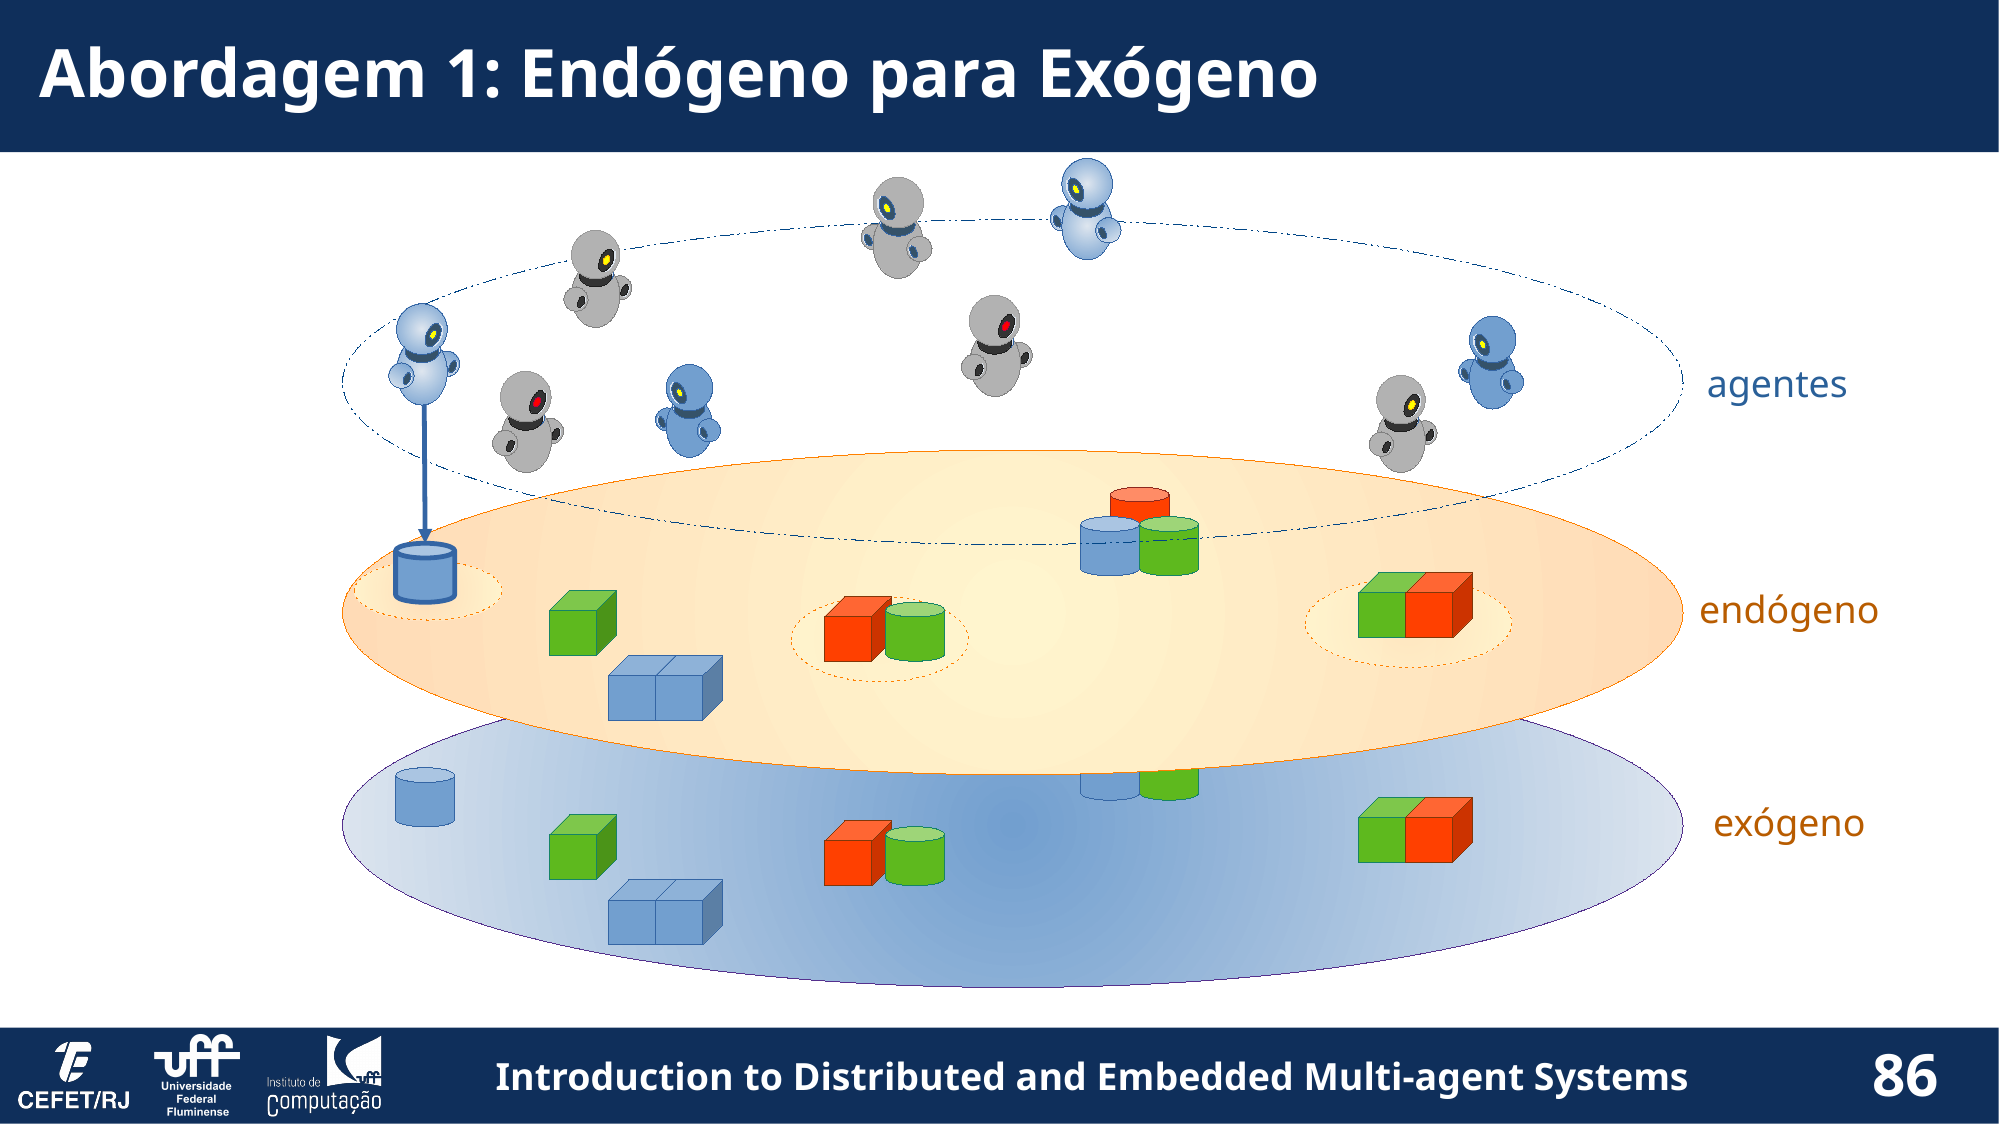

Abordagem 1: Endógeno para Exógeno
agentes
endógeno
exógeno